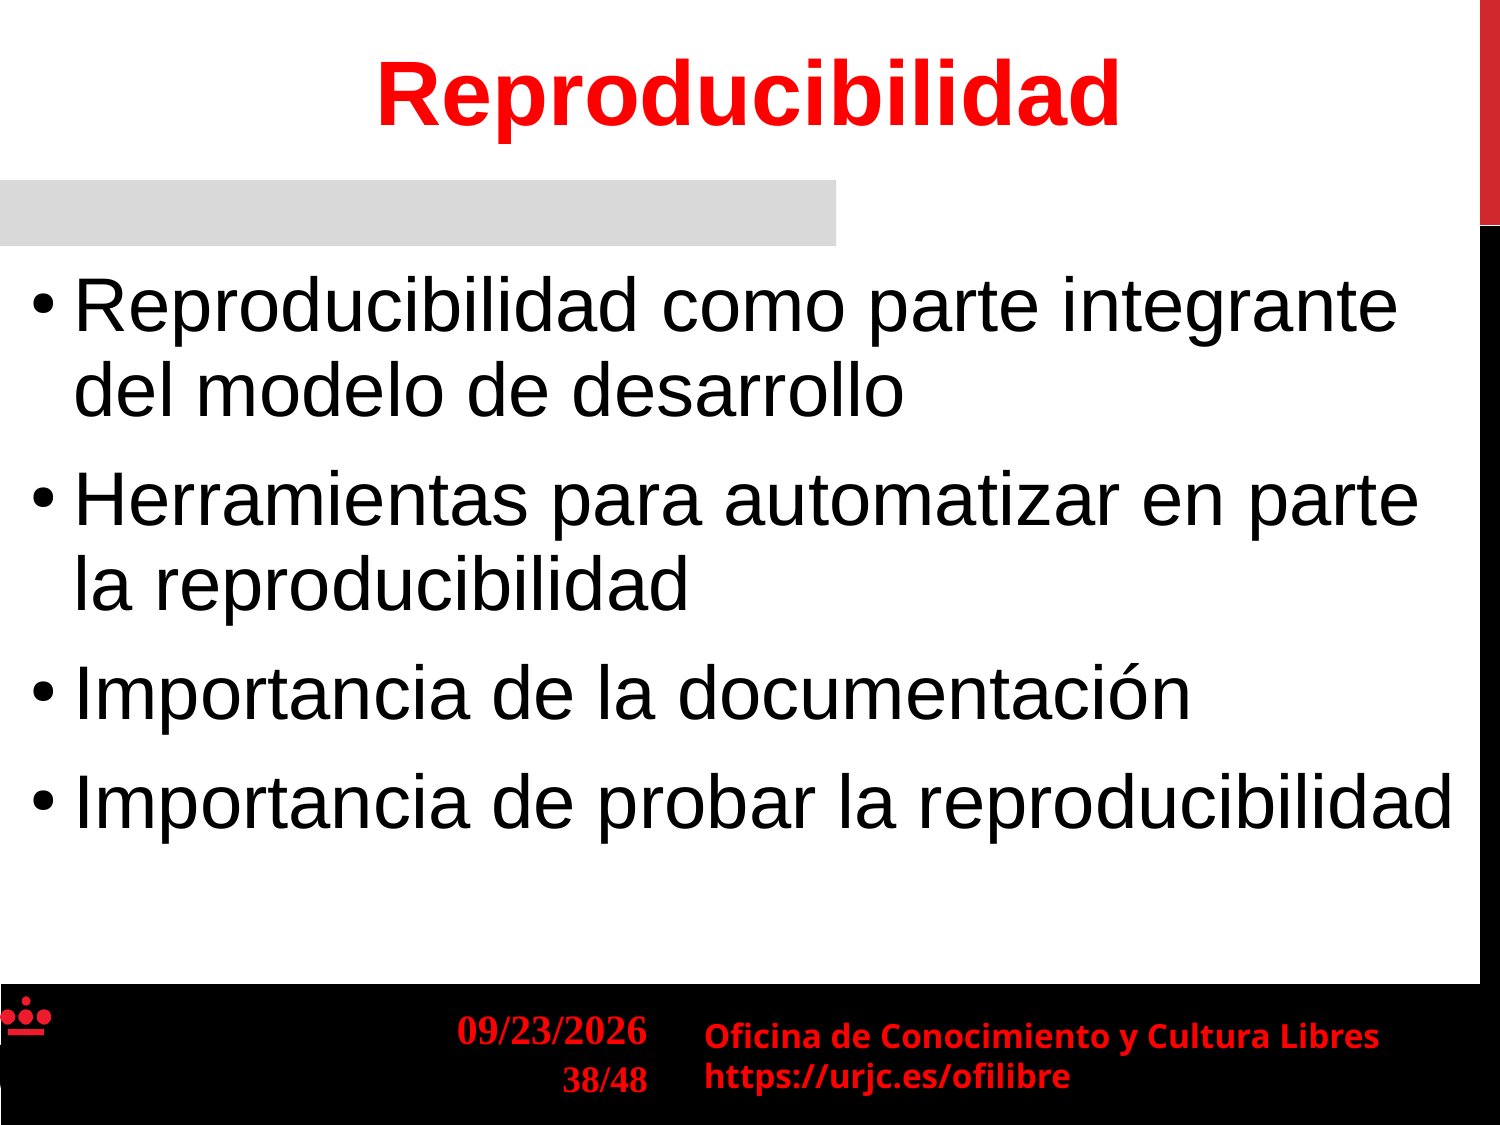

# Reproducibilidad
Reproducibilidad como parte integrante del modelo de desarrollo
Herramientas para automatizar en parte la reproducibilidad
Importancia de la documentación
Importancia de probar la reproducibilidad